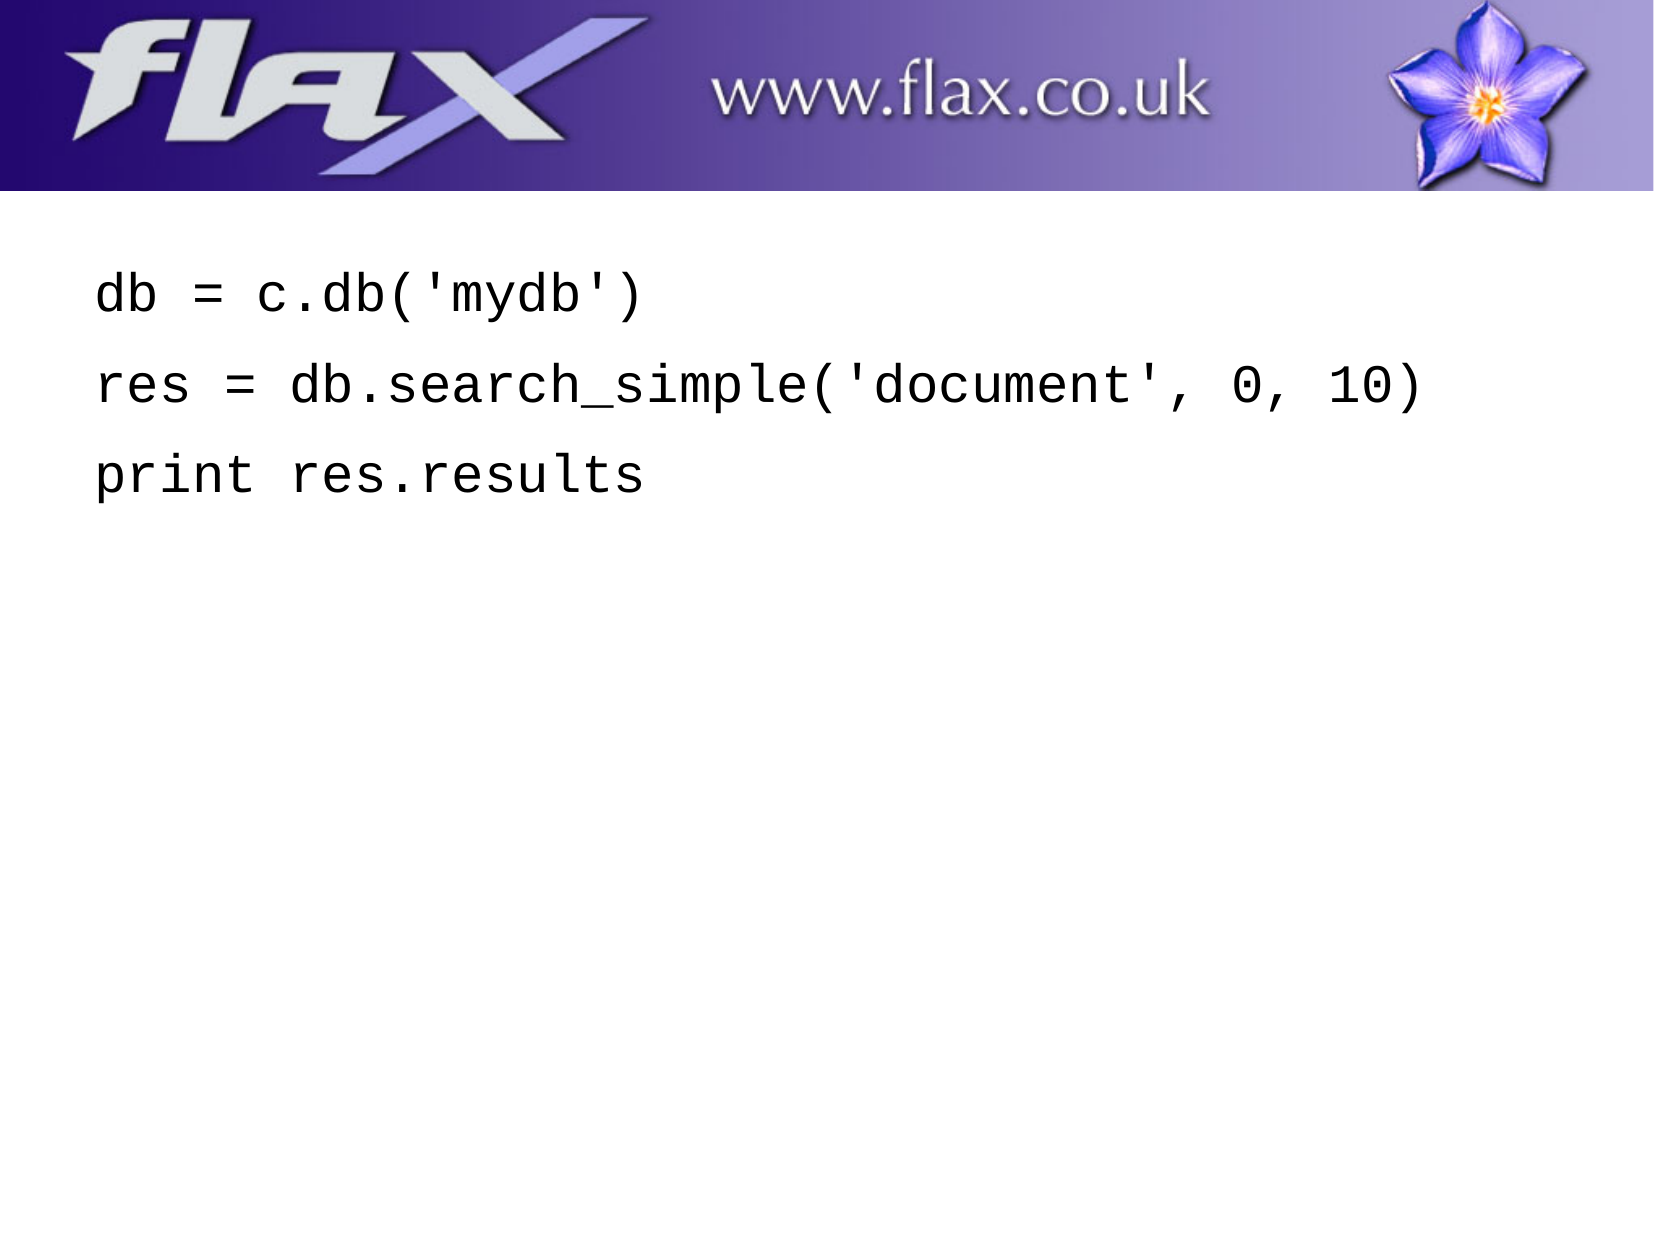

# db = c.db('mydb')
res = db.search_simple('document', 0, 10)
print res.results